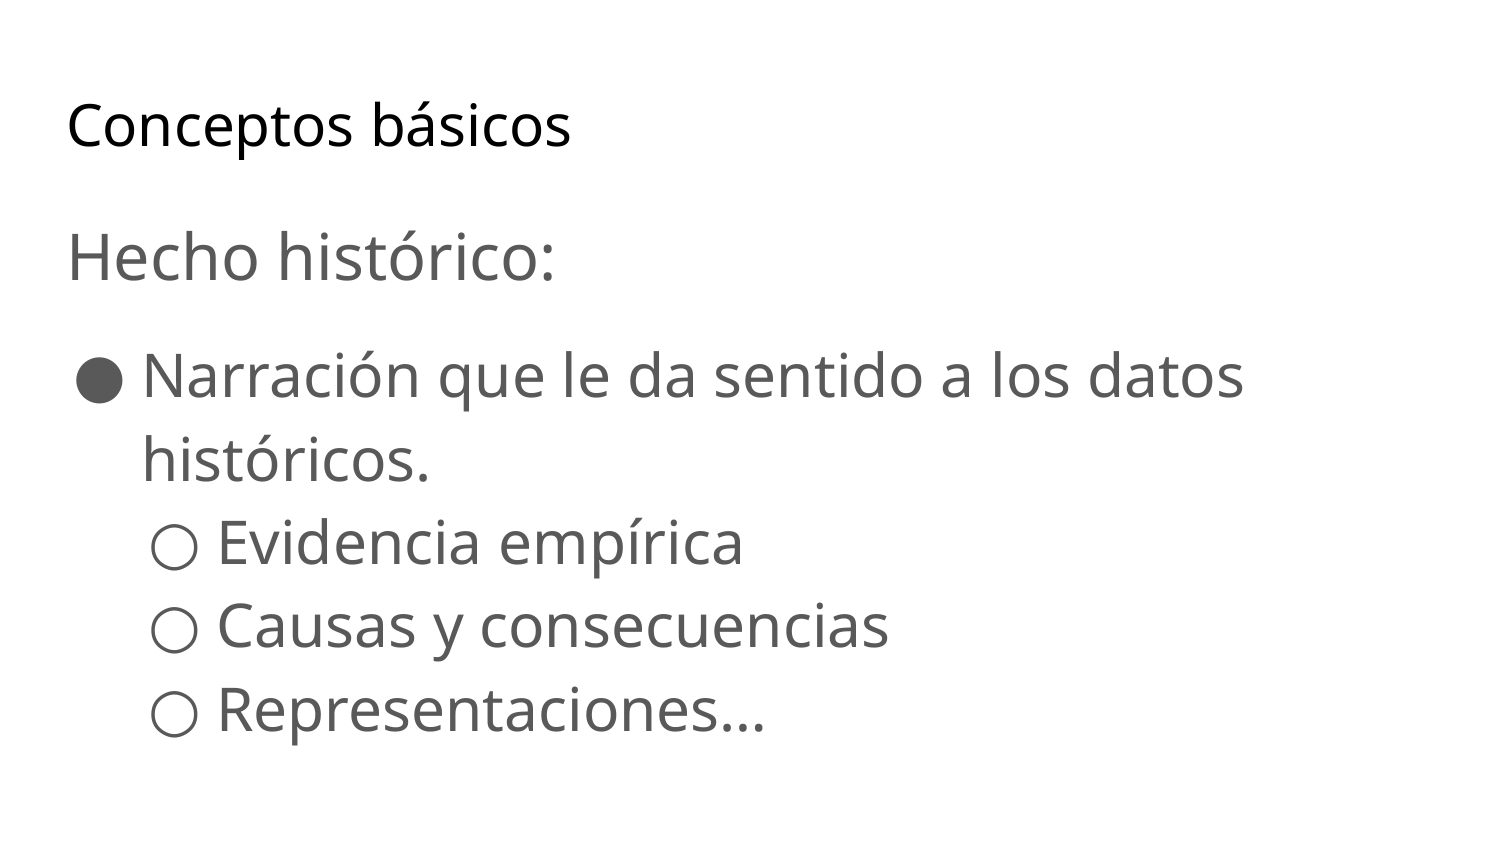

# Conceptos básicos
Hecho histórico:
Narración que le da sentido a los datos históricos.
Evidencia empírica
Causas y consecuencias
Representaciones…